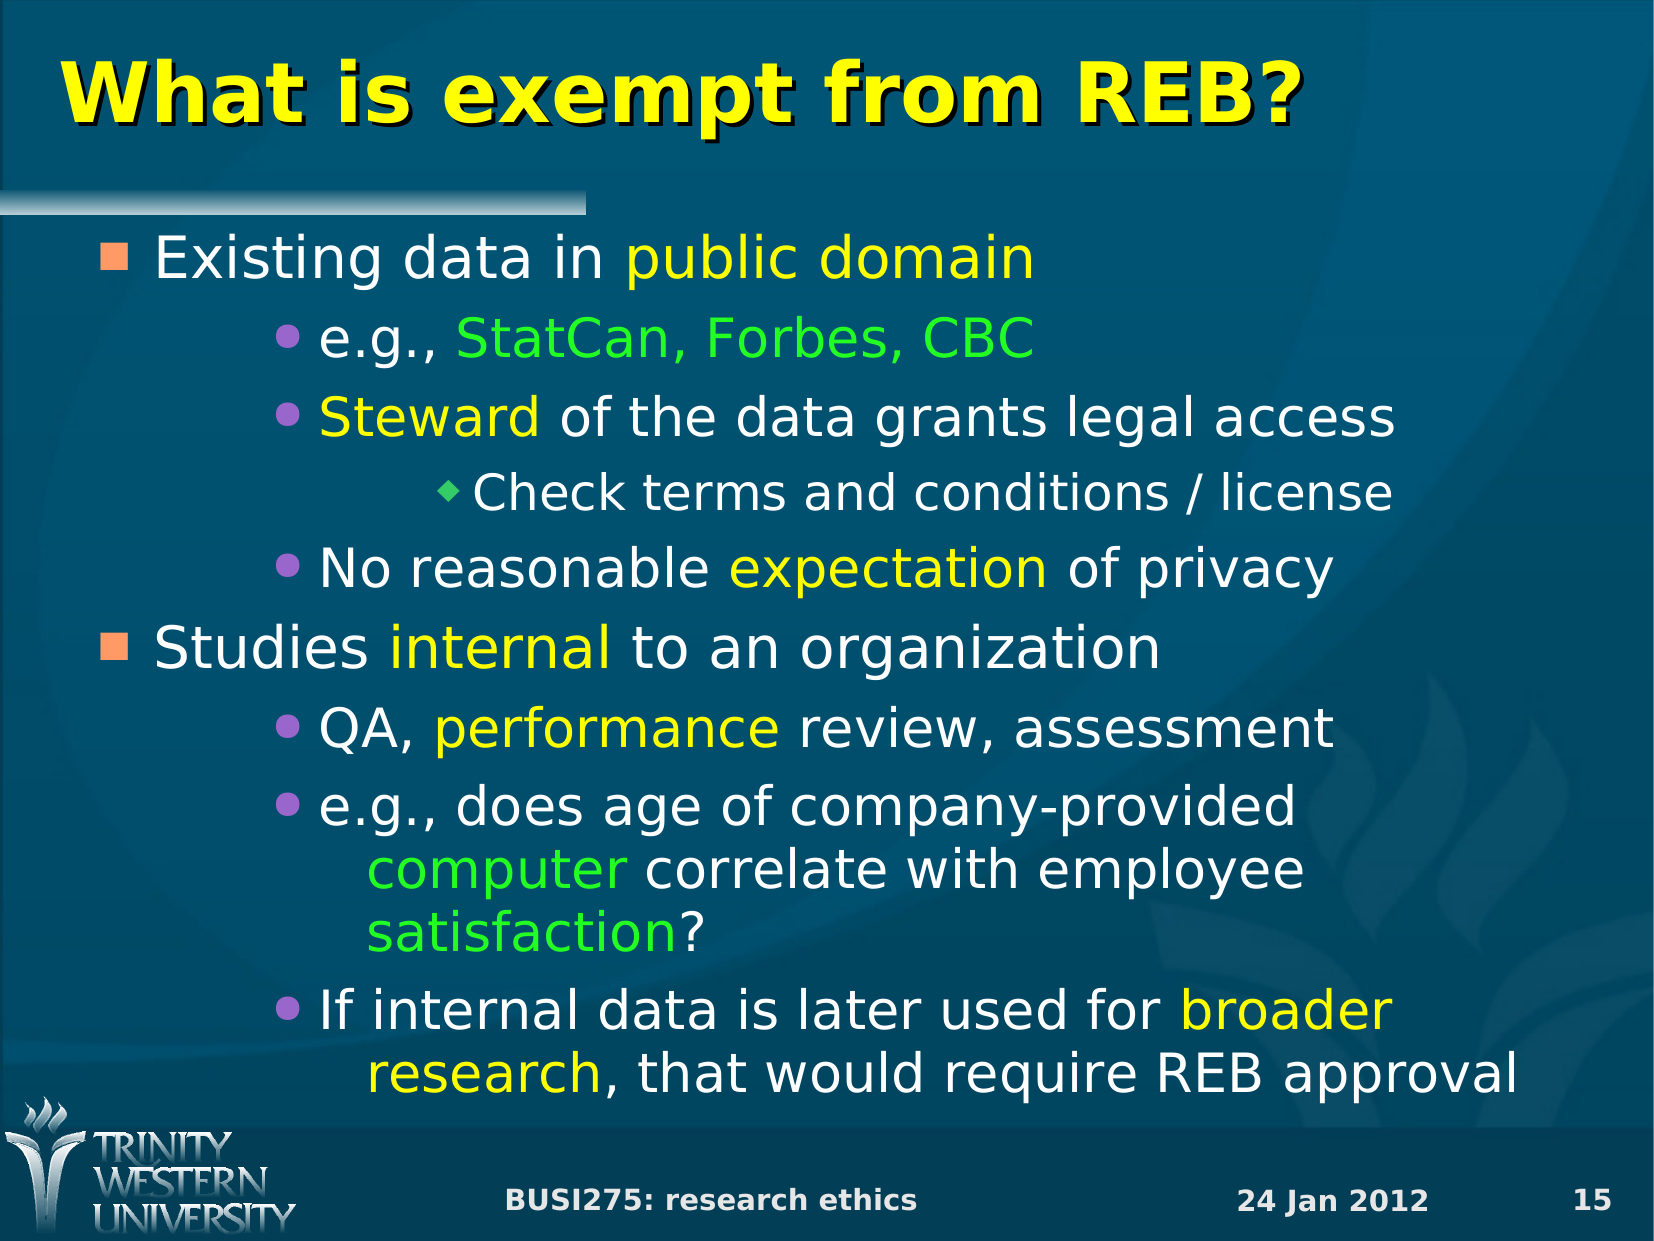

# What is exempt from REB?
Existing data in public domain
e.g., StatCan, Forbes, CBC
Steward of the data grants legal access
Check terms and conditions / license
No reasonable expectation of privacy
Studies internal to an organization
QA, performance review, assessment
e.g., does age of company-provided computer correlate with employee satisfaction?
If internal data is later used for broader research, that would require REB approval
BUSI275: research ethics
24 Jan 2012
15